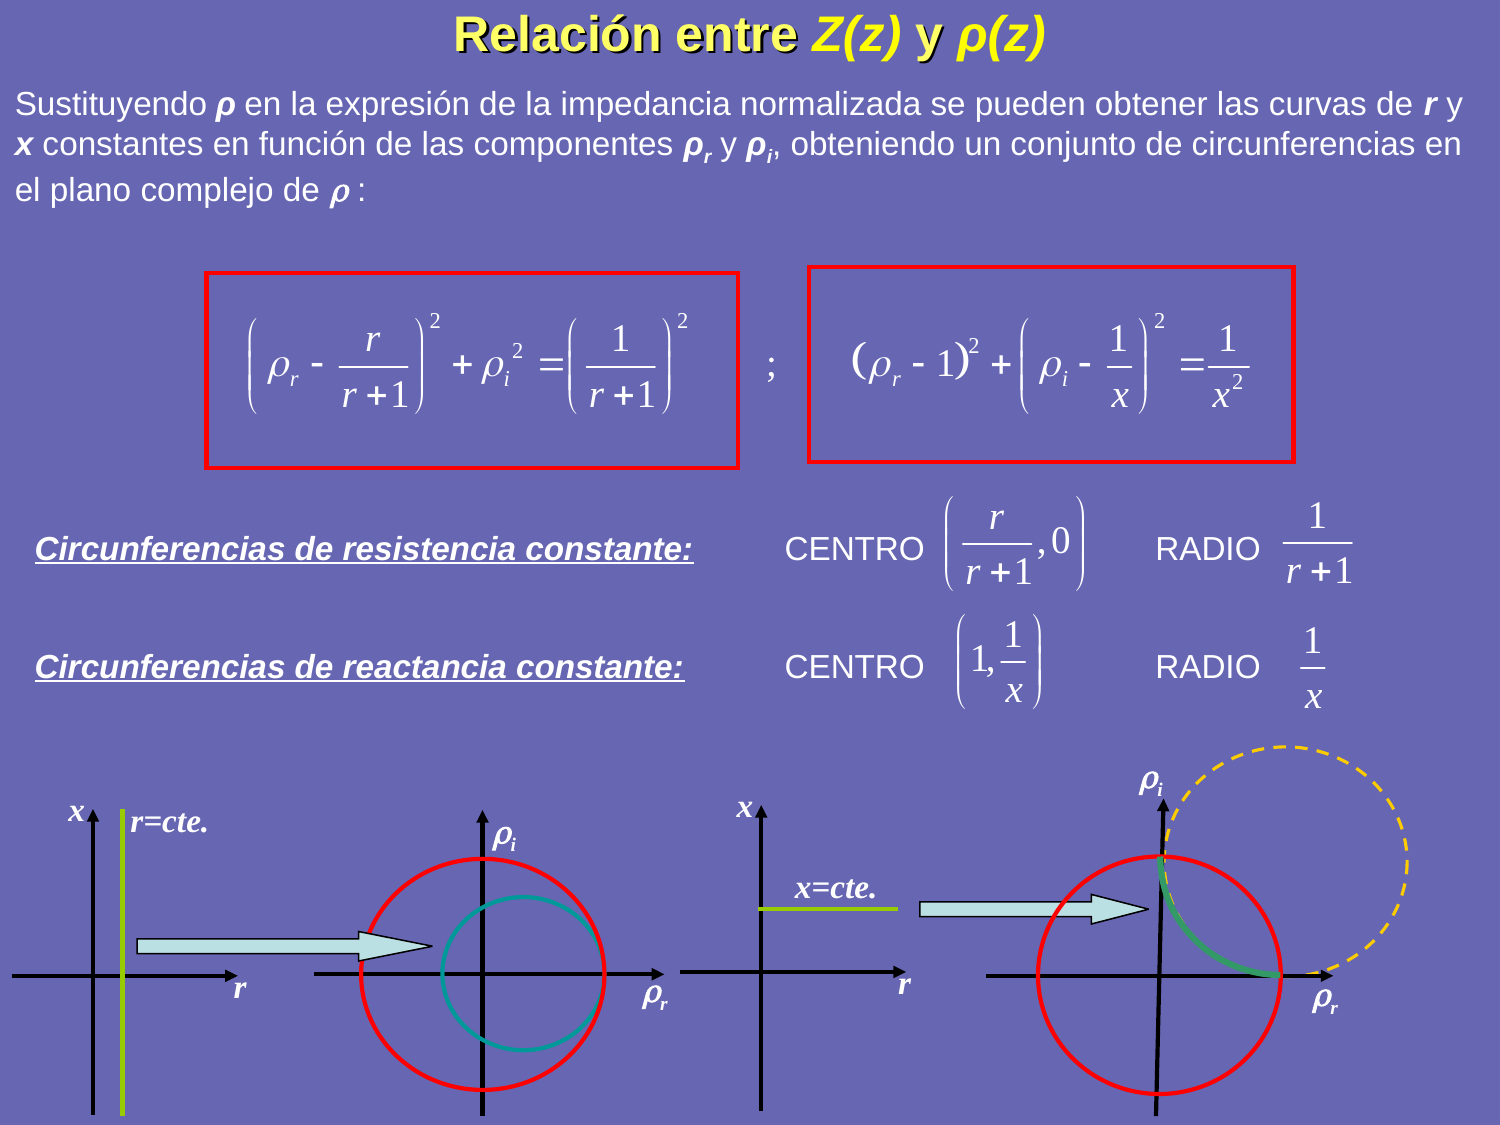

Relación entre Z(z) y ρ(z)
Sustituyendo ρ en la expresión de la impedancia normalizada se pueden obtener las curvas de r y x constantes en función de las componentes ρr y ρi, obteniendo un conjunto de circunferencias en el plano complejo de  :
Circunferencias de resistencia constante:	CENTRO RADIO
Circunferencias de reactancia constante:	CENTRO RADIO
i
r
x
x=cte.
r
x
r=cte.
i
r
r